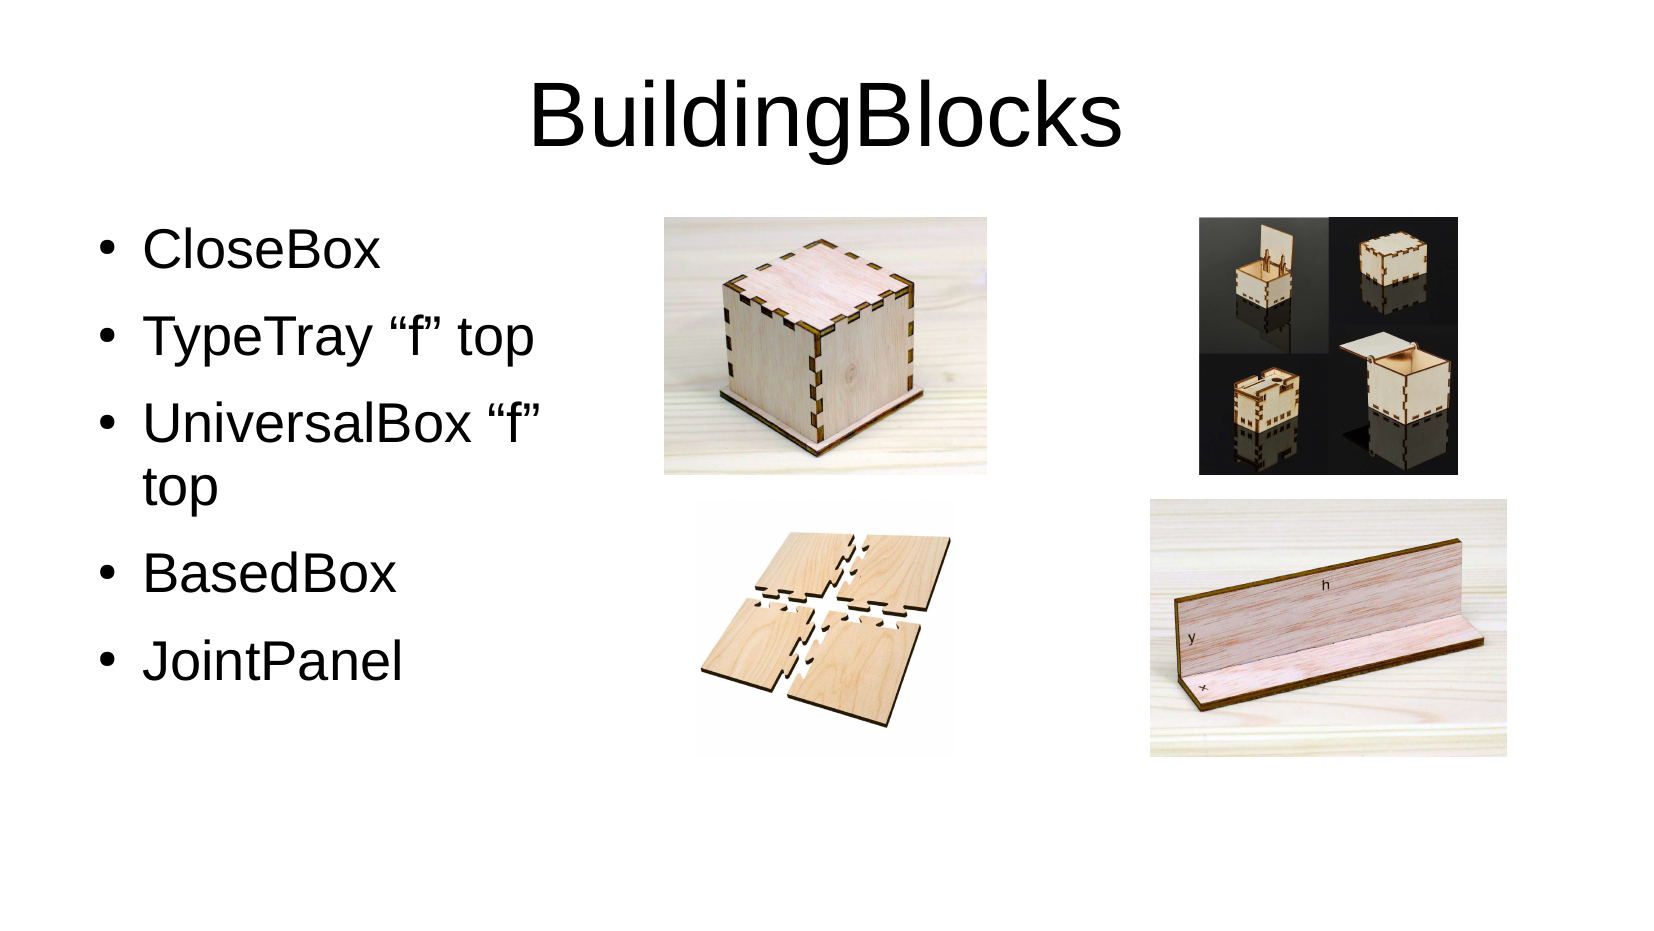

# BuildingBlocks
CloseBox
TypeTray “f” top
UniversalBox “f” top
BasedBox
JointPanel